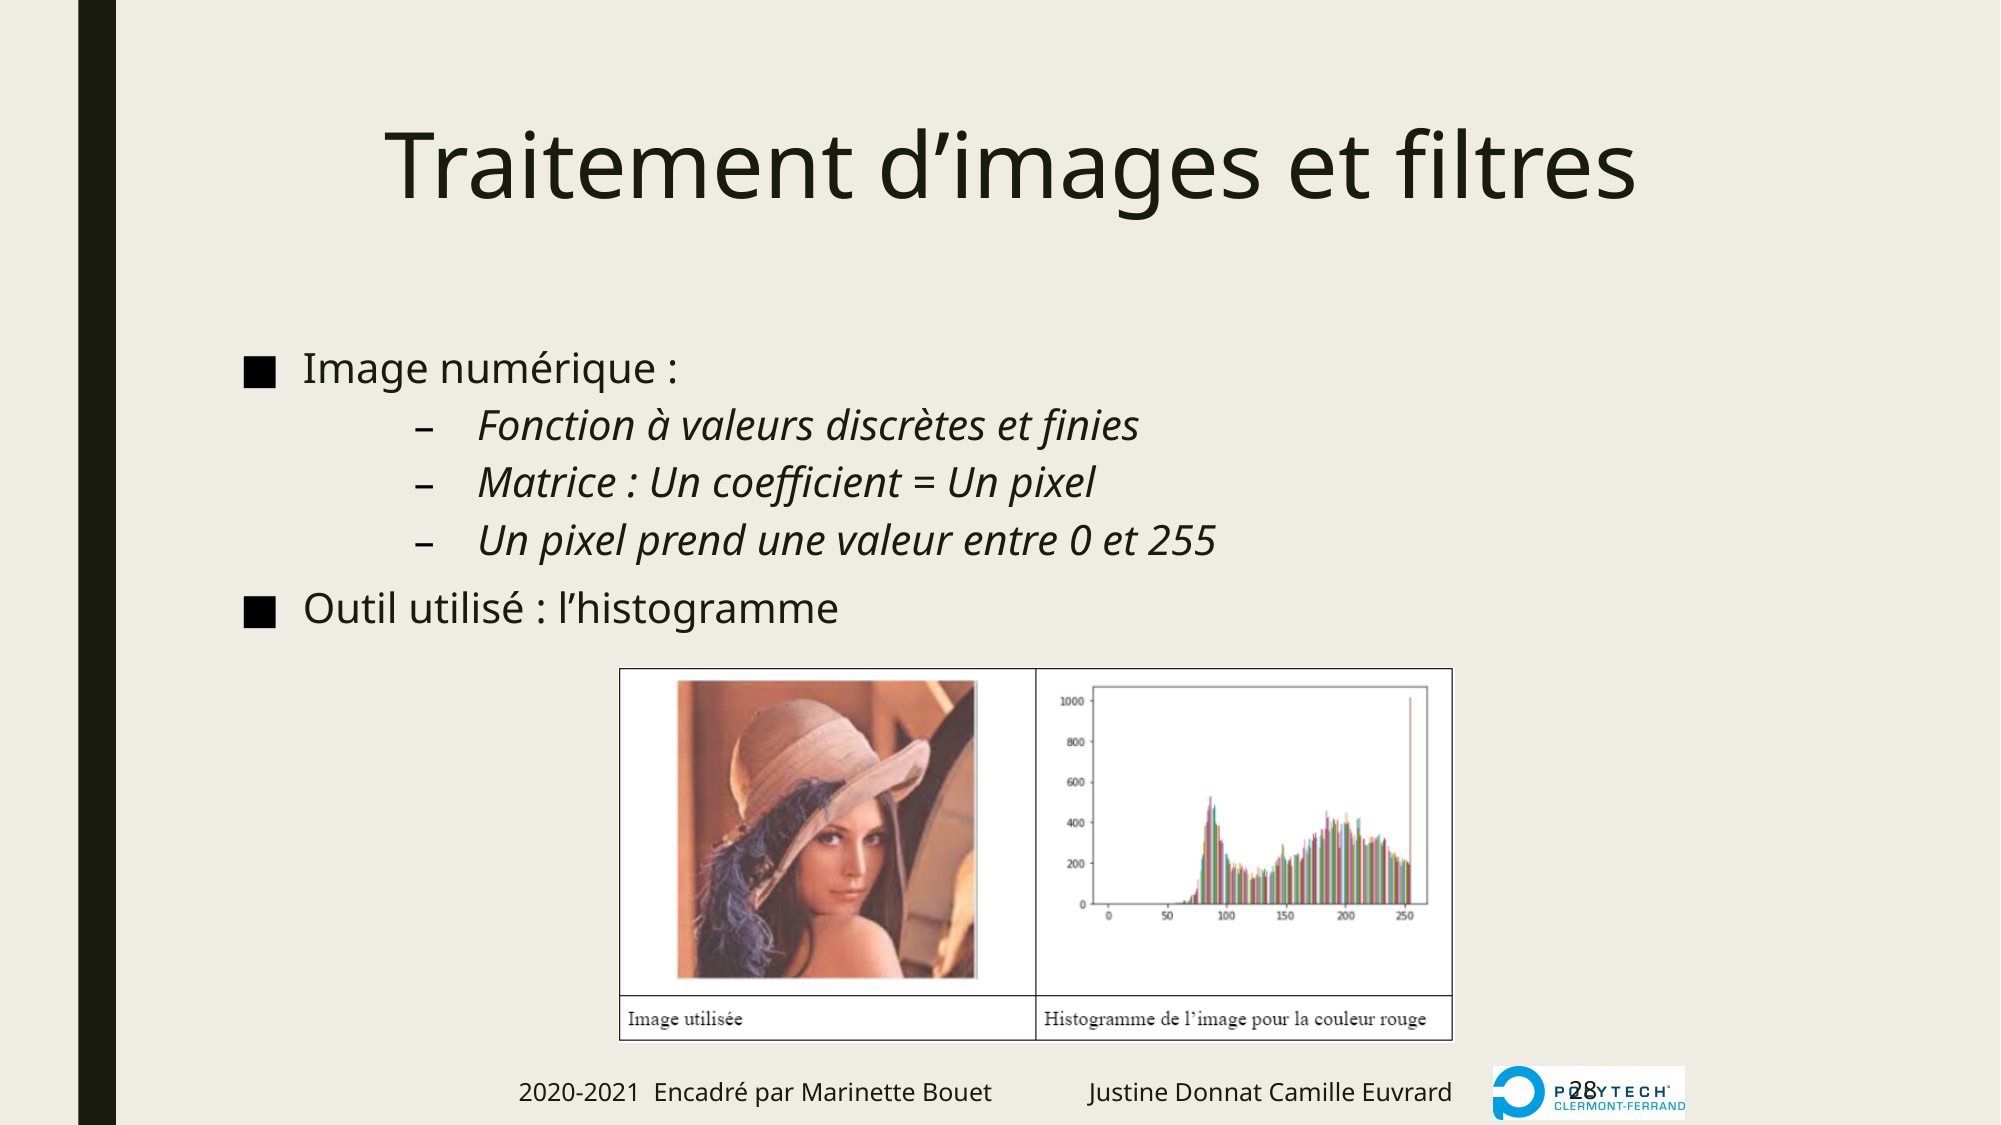

# Traitement d’images et filtres
Image numérique :
Fonction à valeurs discrètes et finies
Matrice : Un coefficient = Un pixel
Un pixel prend une valeur entre 0 et 255
Outil utilisé : l’histogramme
2020-2021 Encadré par Marinette Bouet Justine Donnat Camille Euvrard